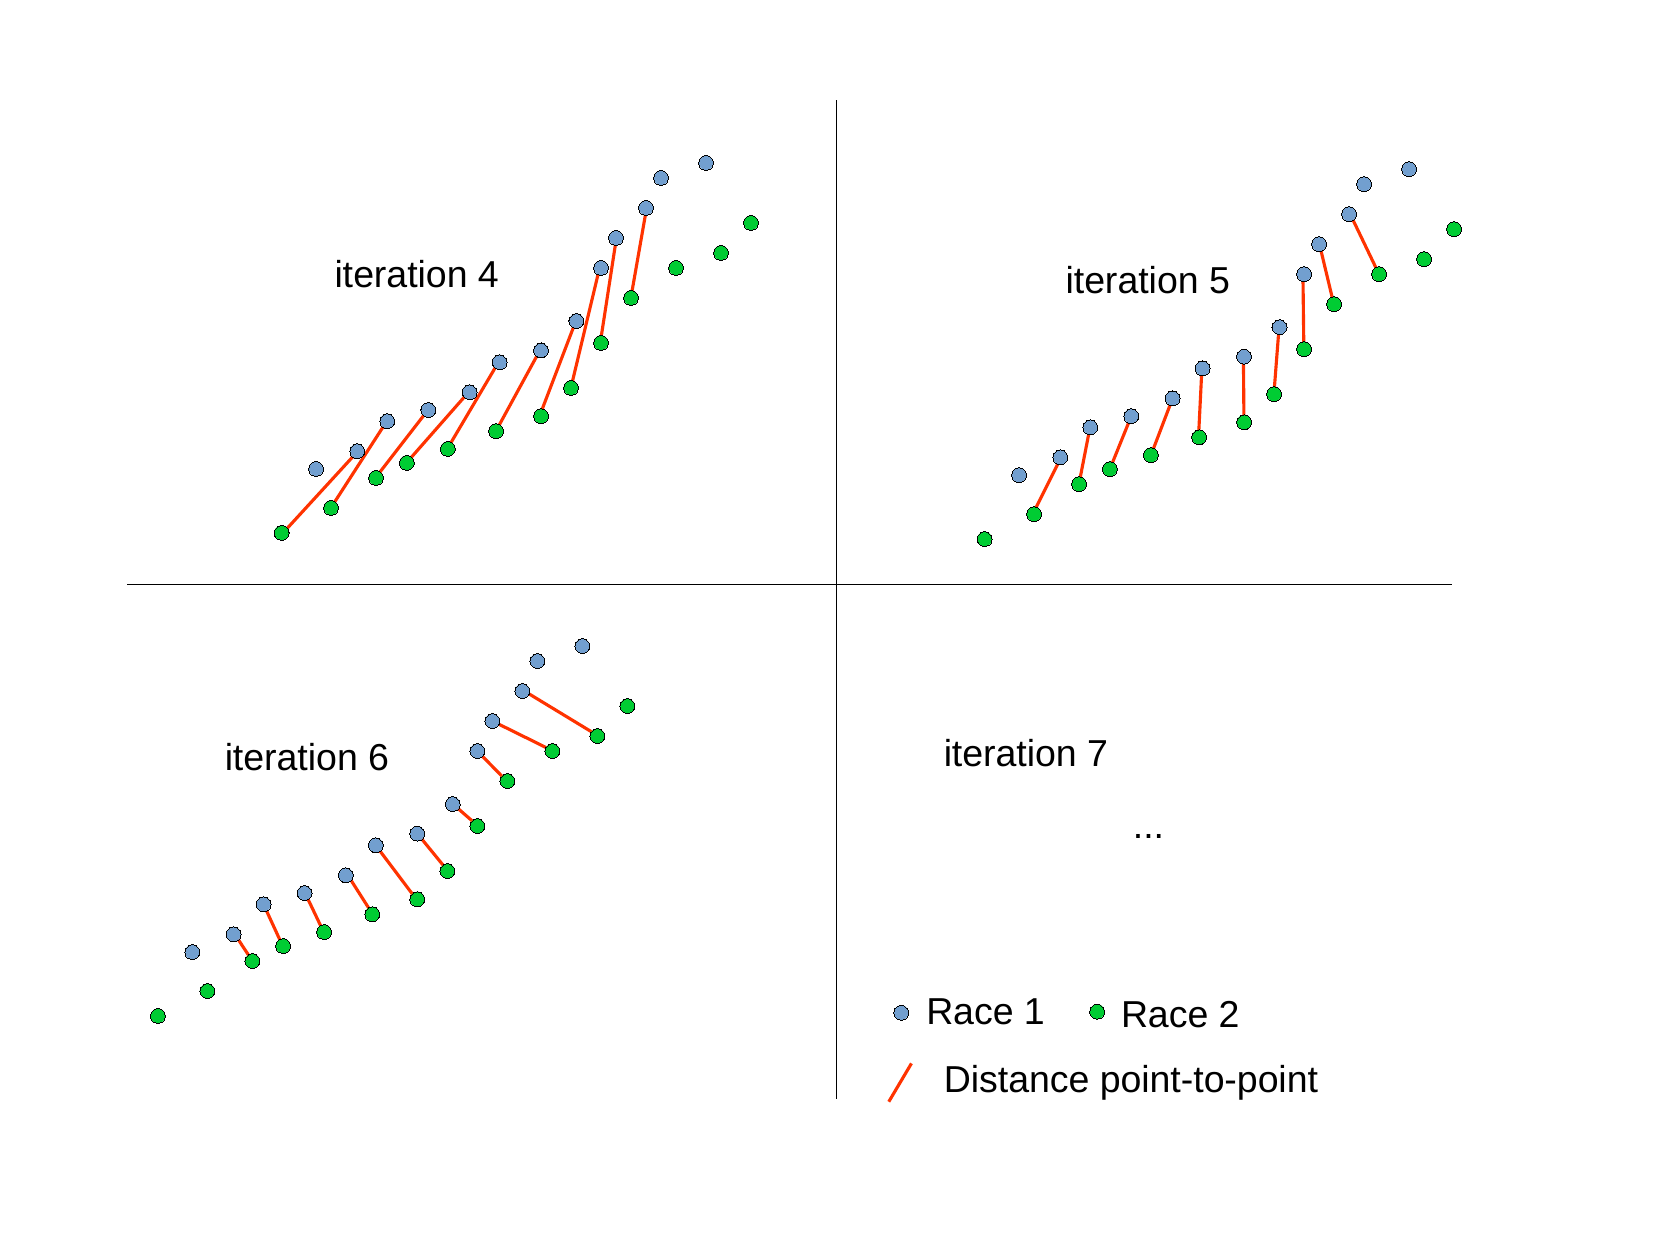

iteration 4
iteration 5
iteration 7
iteration 6
...
Race 1
Race 2
Distance point-to-point